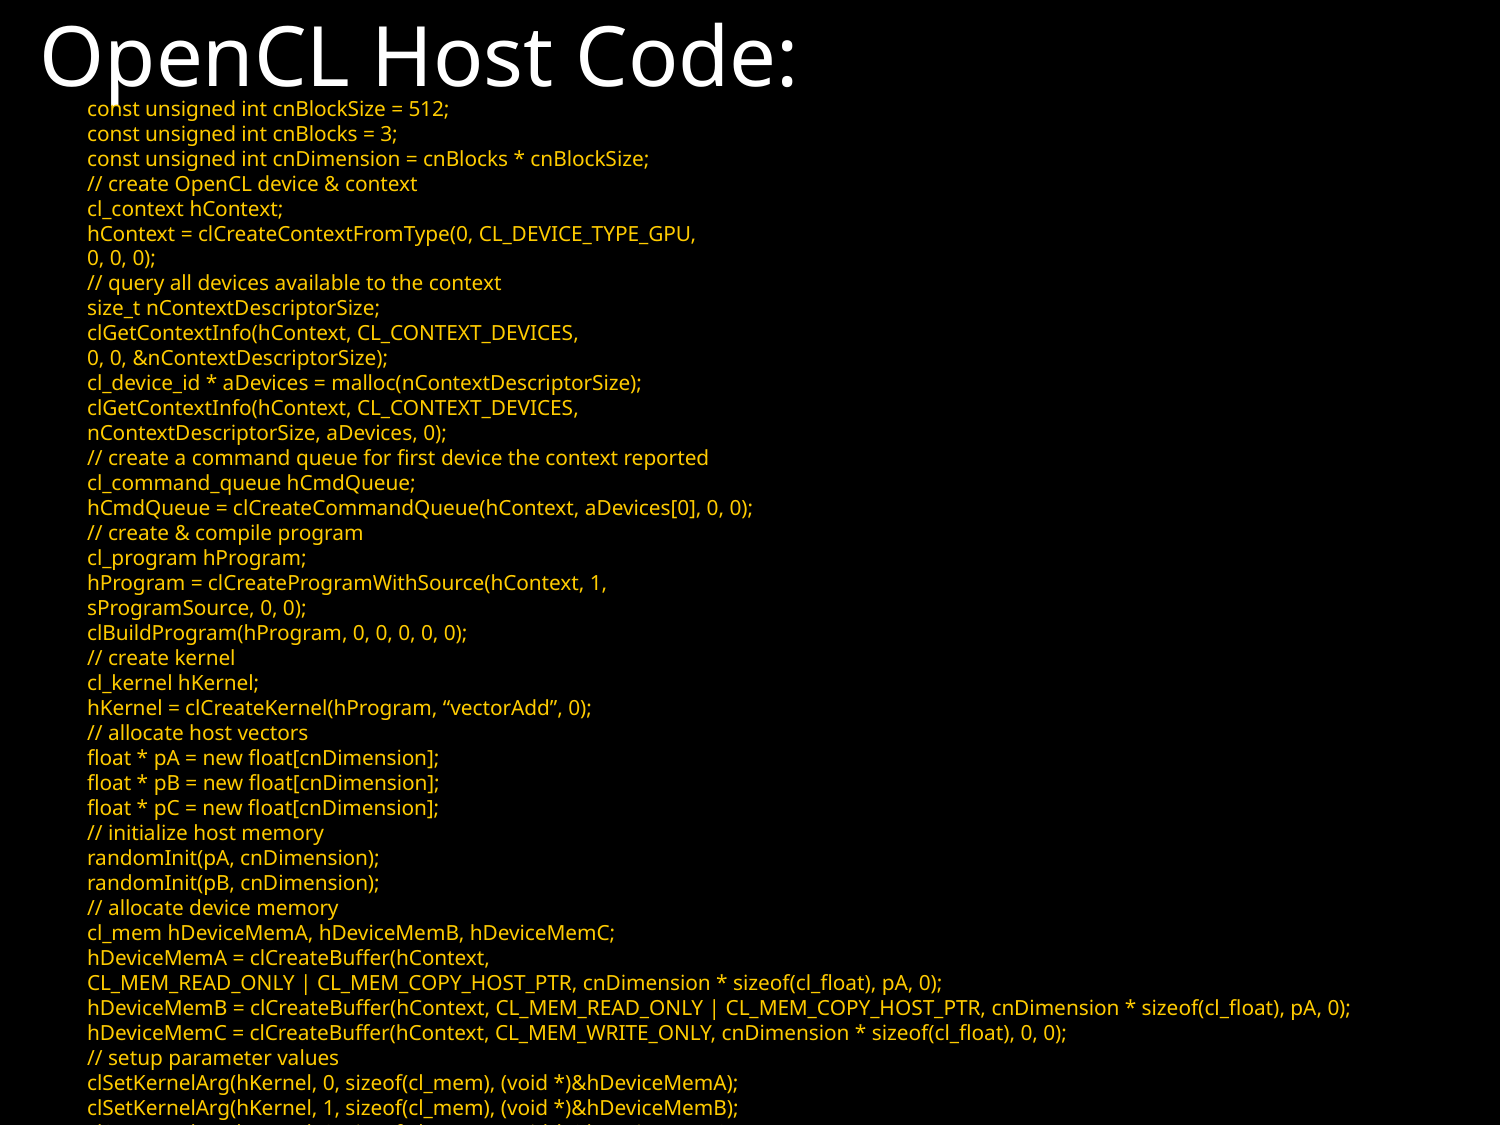

OpenCL Host Code:
const unsigned int cnBlockSize = 512;
const unsigned int cnBlocks = 3;
const unsigned int cnDimension = cnBlocks * cnBlockSize;
// create OpenCL device & context
cl_context hContext;
hContext = clCreateContextFromType(0, CL_DEVICE_TYPE_GPU,
0, 0, 0);
// query all devices available to the context
size_t nContextDescriptorSize;
clGetContextInfo(hContext, CL_CONTEXT_DEVICES,
0, 0, &nContextDescriptorSize);
cl_device_id * aDevices = malloc(nContextDescriptorSize);
clGetContextInfo(hContext, CL_CONTEXT_DEVICES,
nContextDescriptorSize, aDevices, 0);
// create a command queue for first device the context reported
cl_command_queue hCmdQueue;
hCmdQueue = clCreateCommandQueue(hContext, aDevices[0], 0, 0);
// create & compile program
cl_program hProgram;
hProgram = clCreateProgramWithSource(hContext, 1,
sProgramSource, 0, 0);
clBuildProgram(hProgram, 0, 0, 0, 0, 0);
// create kernel
cl_kernel hKernel;
hKernel = clCreateKernel(hProgram, “vectorAdd”, 0);
// allocate host vectors
float * pA = new float[cnDimension];
float * pB = new float[cnDimension];
float * pC = new float[cnDimension];
// initialize host memory
randomInit(pA, cnDimension);
randomInit(pB, cnDimension);
// allocate device memory
cl_mem hDeviceMemA, hDeviceMemB, hDeviceMemC;
hDeviceMemA = clCreateBuffer(hContext,
CL_MEM_READ_ONLY | CL_MEM_COPY_HOST_PTR, cnDimension * sizeof(cl_float), pA, 0);
hDeviceMemB = clCreateBuffer(hContext, CL_MEM_READ_ONLY | CL_MEM_COPY_HOST_PTR, cnDimension * sizeof(cl_float), pA, 0);
hDeviceMemC = clCreateBuffer(hContext, CL_MEM_WRITE_ONLY, cnDimension * sizeof(cl_float), 0, 0);
// setup parameter values
clSetKernelArg(hKernel, 0, sizeof(cl_mem), (void *)&hDeviceMemA);
clSetKernelArg(hKernel, 1, sizeof(cl_mem), (void *)&hDeviceMemB);
clSetKernelArg(hKernel, 2, sizeof(cl_mem), (void *)&hDeviceMemC);
// execute kernel
clEnqueueNDRangeKernel(hCmdQueue, hKernel, 1, 0, &cnDimension, 0, 0, 0, 0);
// copy results from device back to host
clEnqueueReadBuffer(hContext, hDeviceMemC, CL_TRUE, 0, cnDimension * sizeof(cl_float), pC, 0, 0, 0);
delete[] pA; delete[] pB; delete[] pC;
clReleaseMemObj(hDeviceMemA); clReleaseMemObj(hDeviceMemB); clReleaseMemObj(hDeviceMemC);